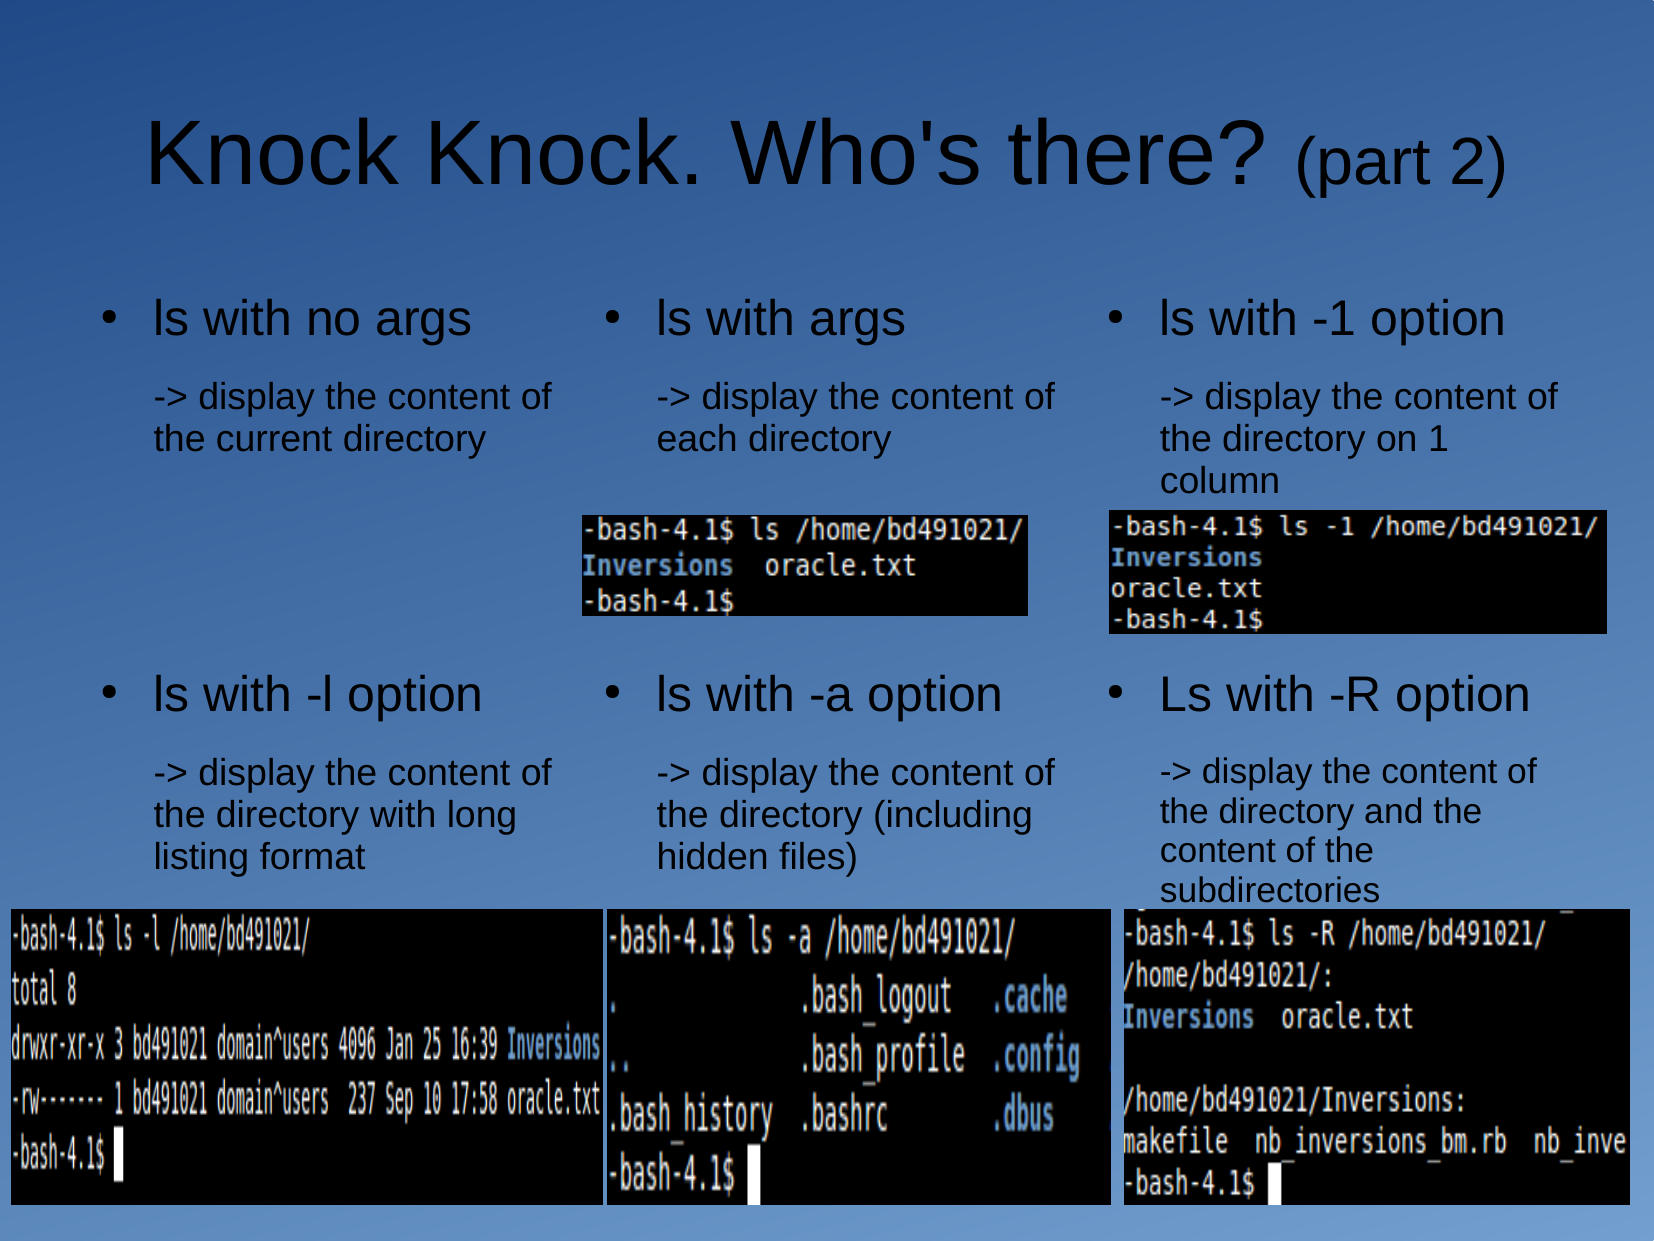

# Knock Knock. Who's there? (part 2)
ls with no args
-> display the content of the current directory
ls with args
-> display the content of each directory
ls with -1 option
-> display the content of the directory on 1 column
ls with -l option
-> display the content of the directory with long listing format
ls with -a option
-> display the content of the directory (including hidden files)
Ls with -R option
-> display the content of the directory and the content of the subdirectories